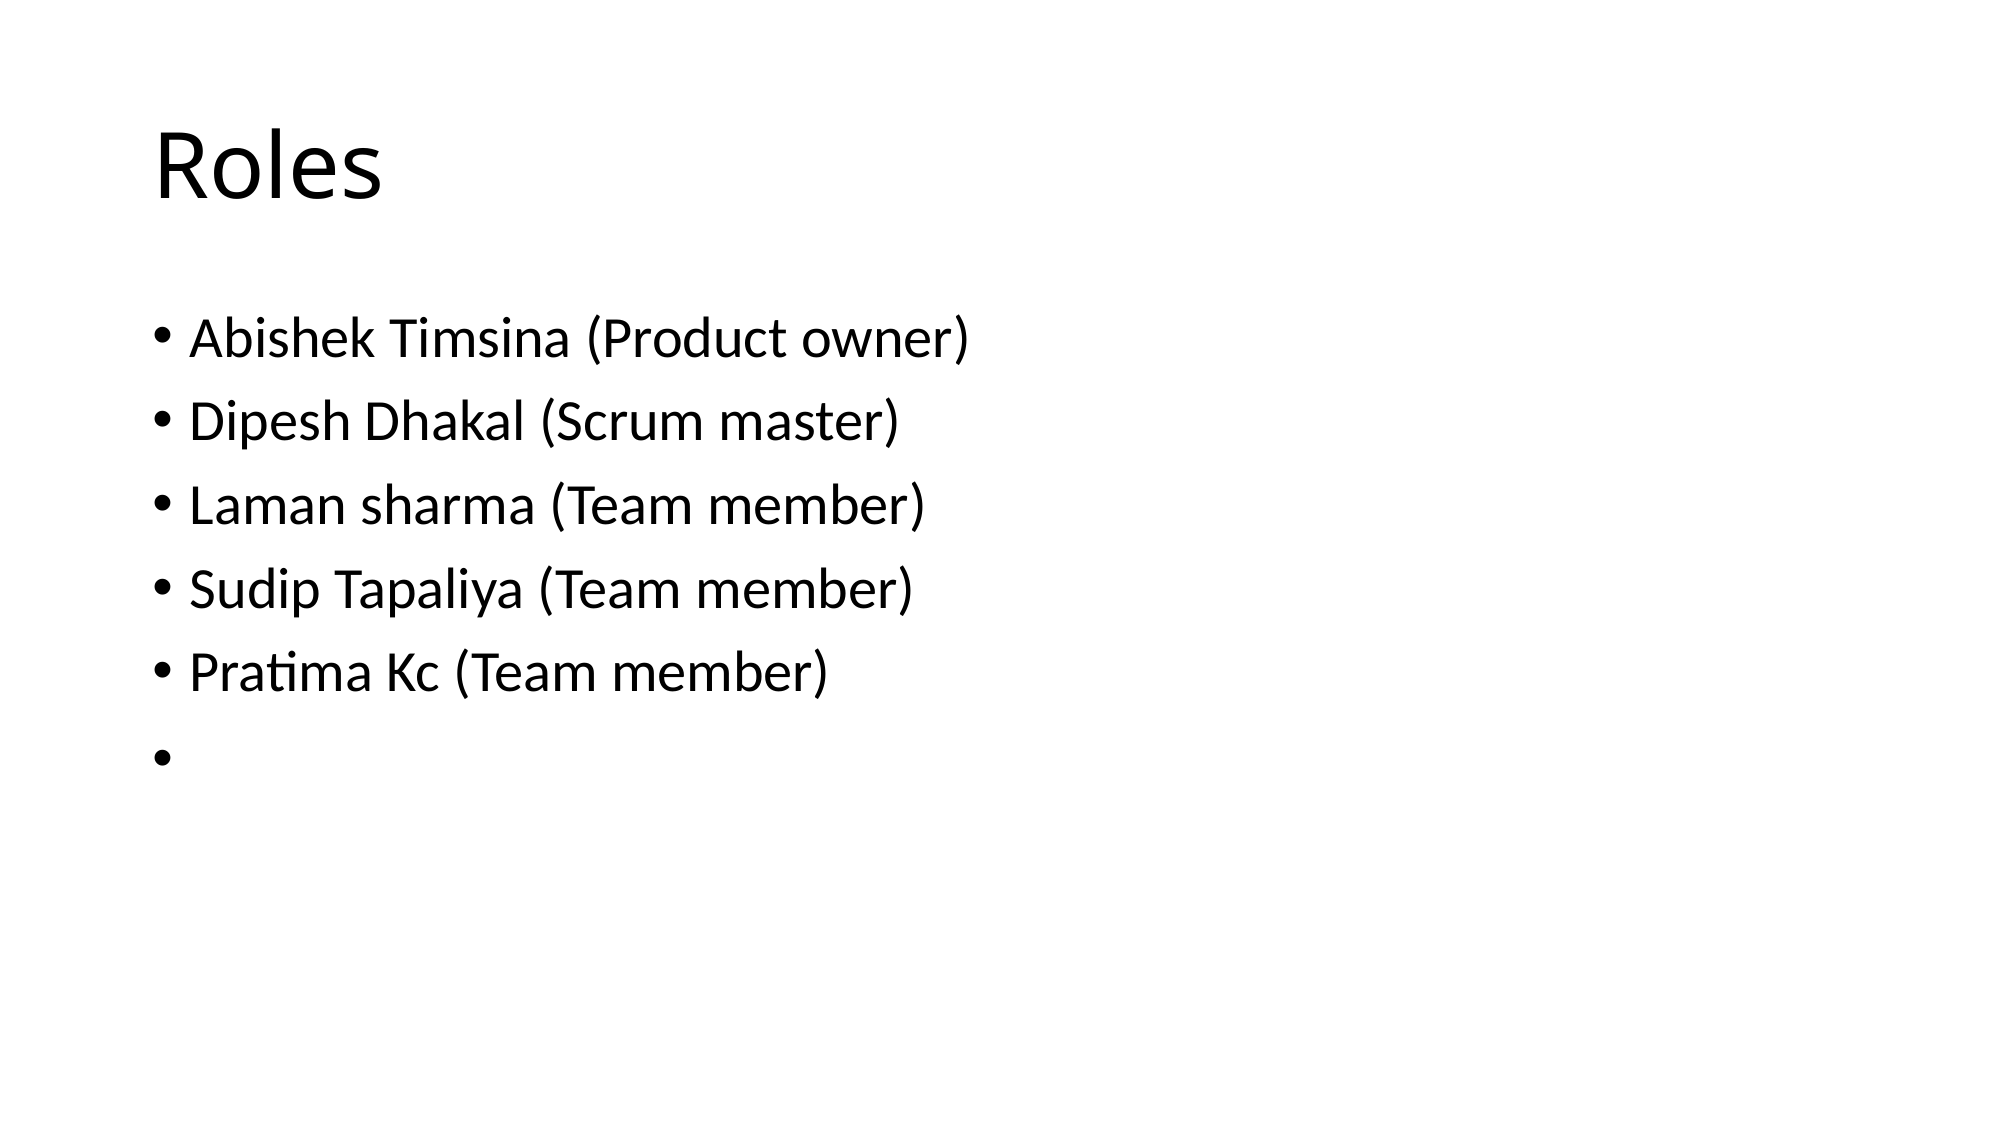

# Roles
Abishek Timsina (Product owner)
Dipesh Dhakal (Scrum master)
Laman sharma (Team member)
Sudip Tapaliya (Team member)
Pratima Kc (Team member)